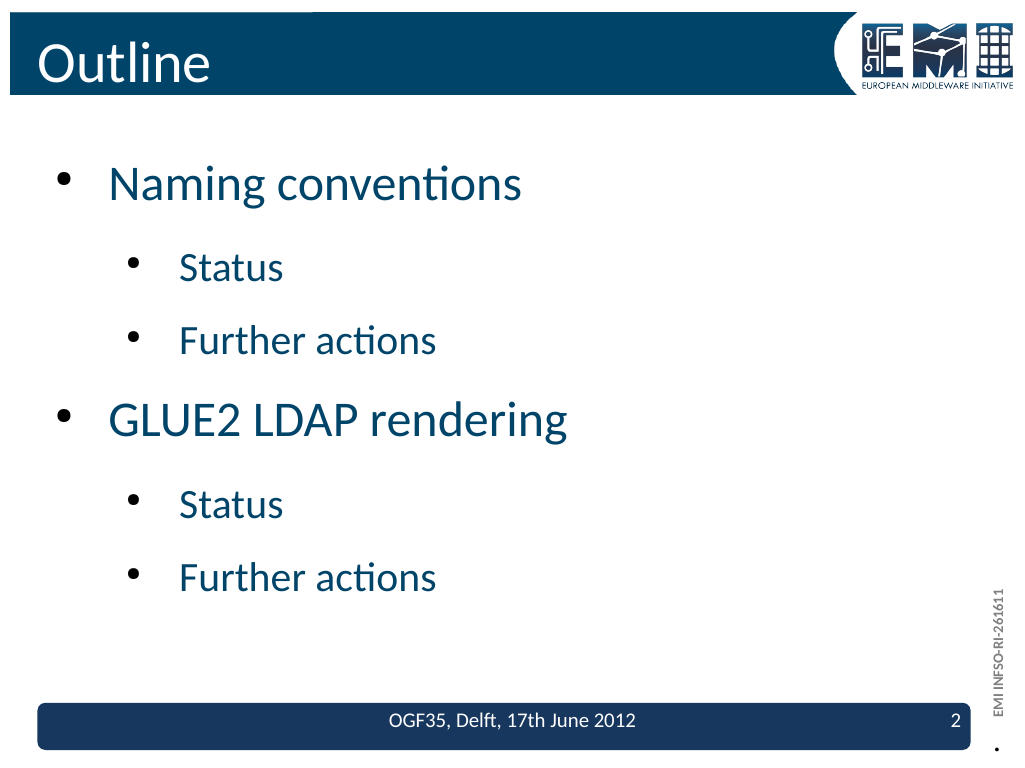

# Outline
Naming conventions
Status
Further actions
GLUE2 LDAP rendering
Status
Further actions
OGF35, Delft, 17th June 2012
2